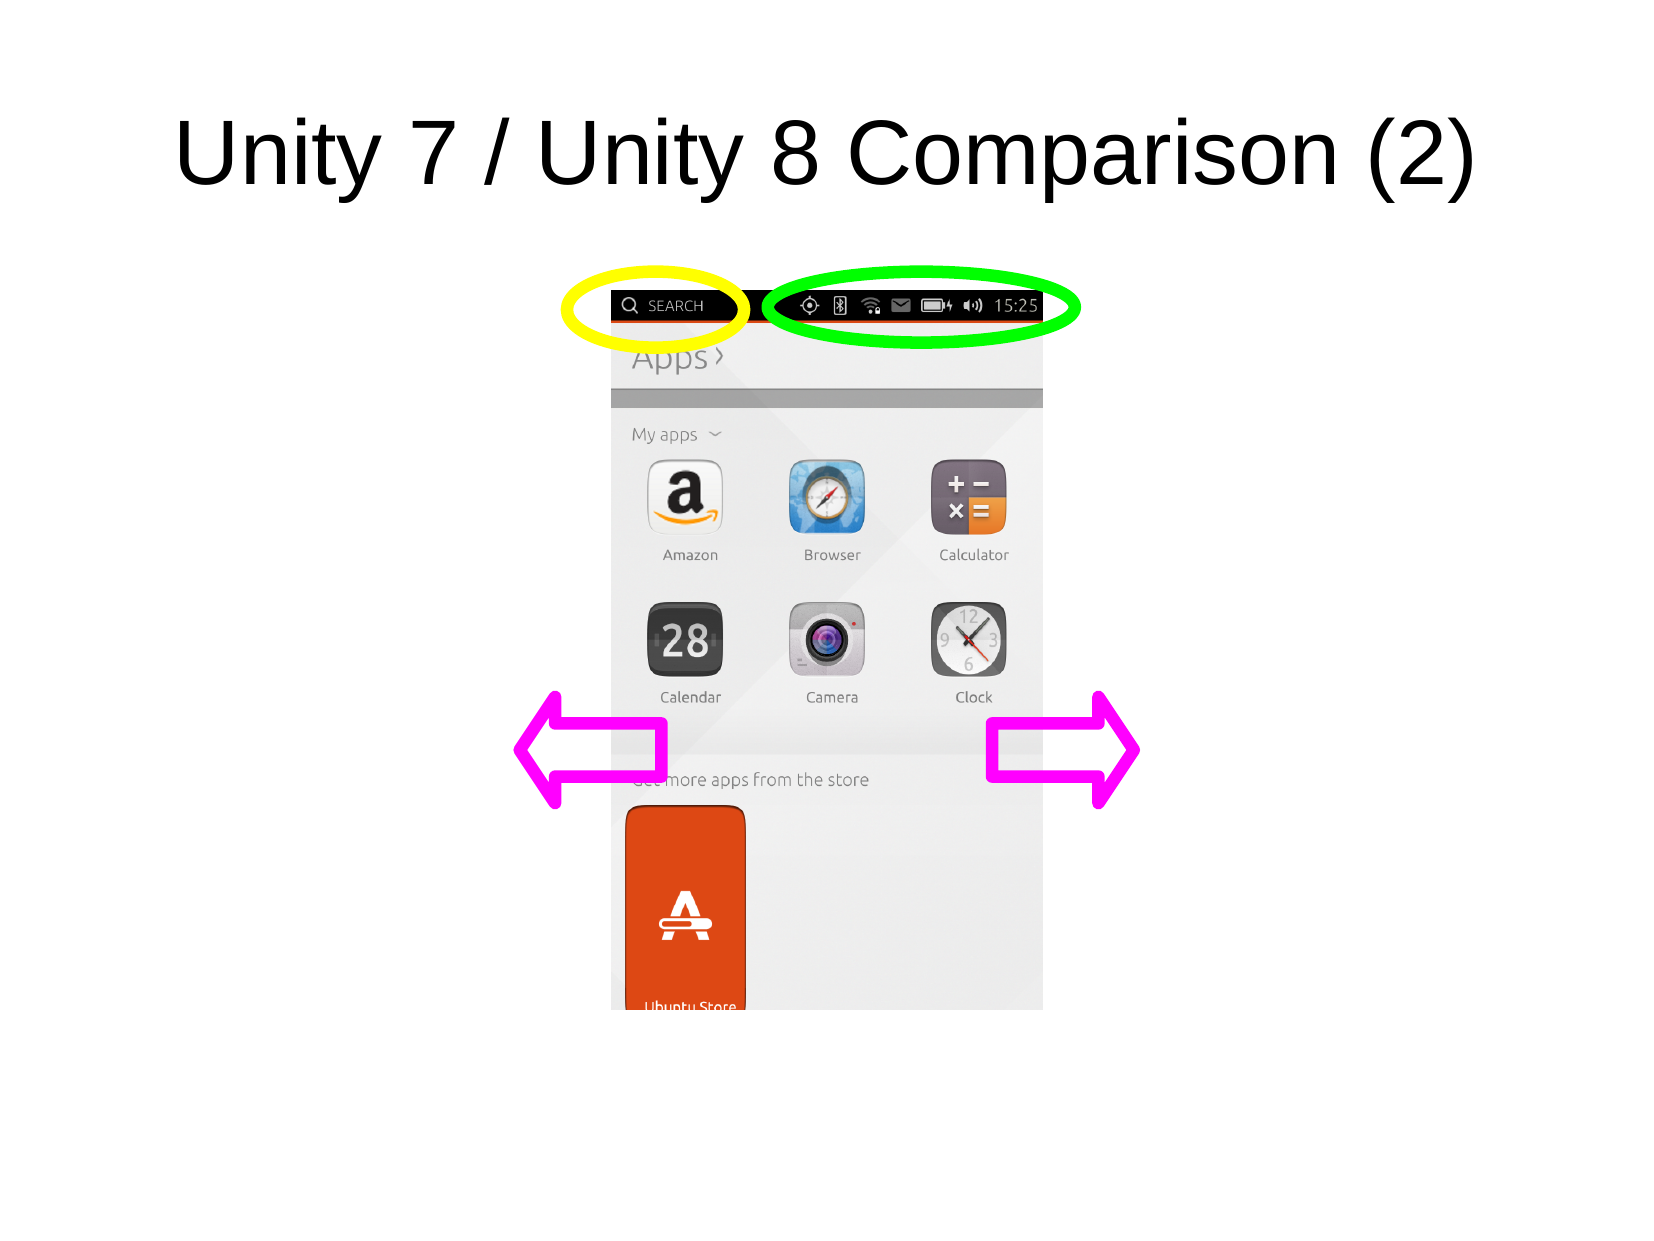

# Unity 7 / Unity 8 Comparison (2)